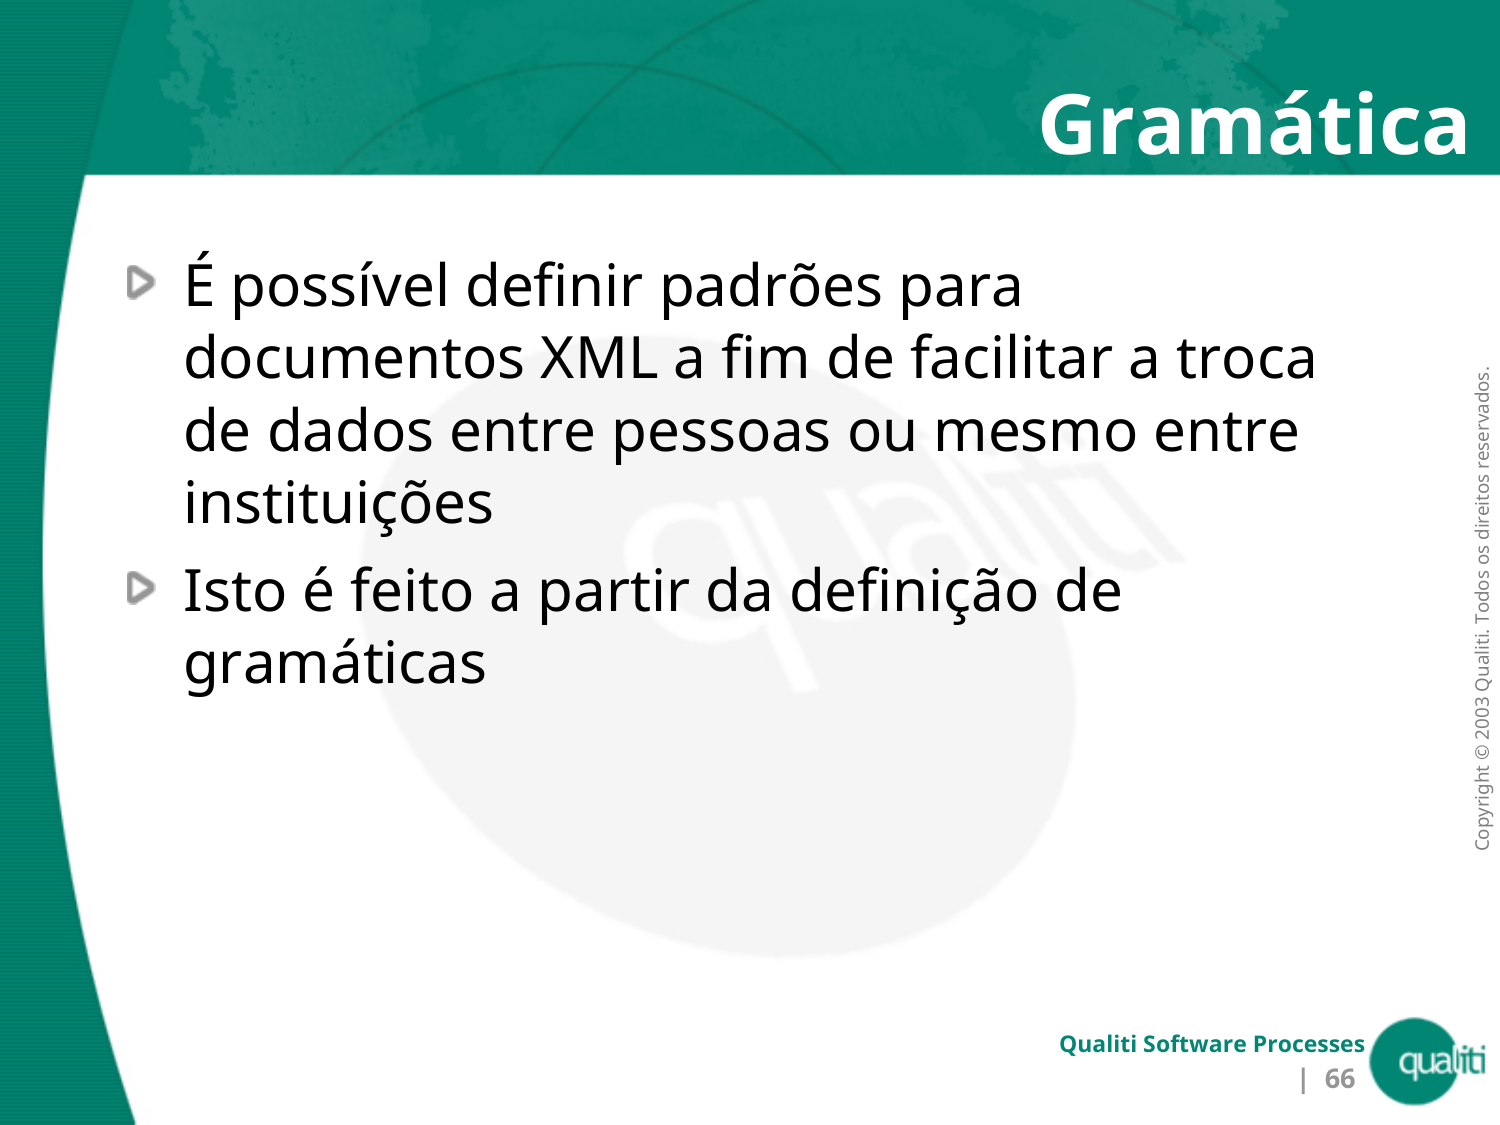

# Gramática
É possível definir padrões para documentos XML a fim de facilitar a troca de dados entre pessoas ou mesmo entre instituições
Isto é feito a partir da definição de gramáticas